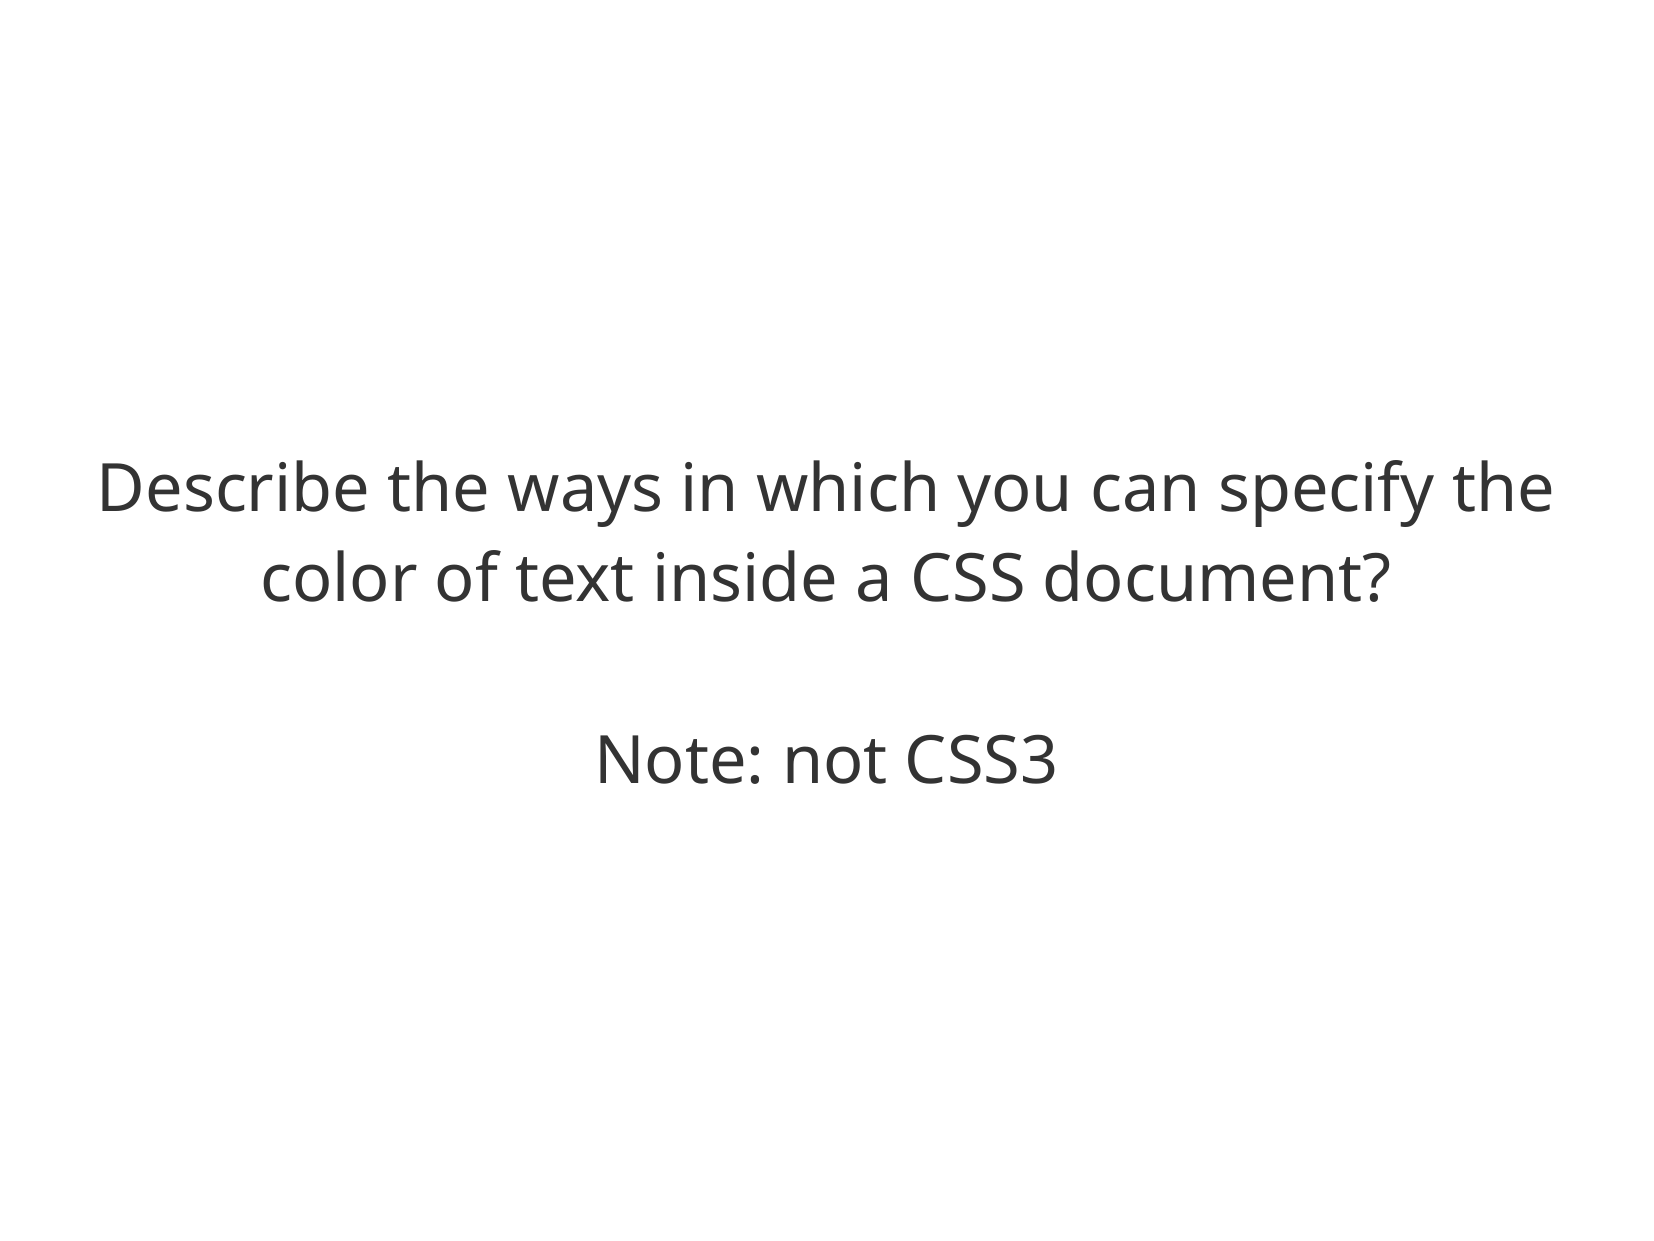

# Describe the ways in which you can specify the color of text inside a CSS document?
Note: not CSS3